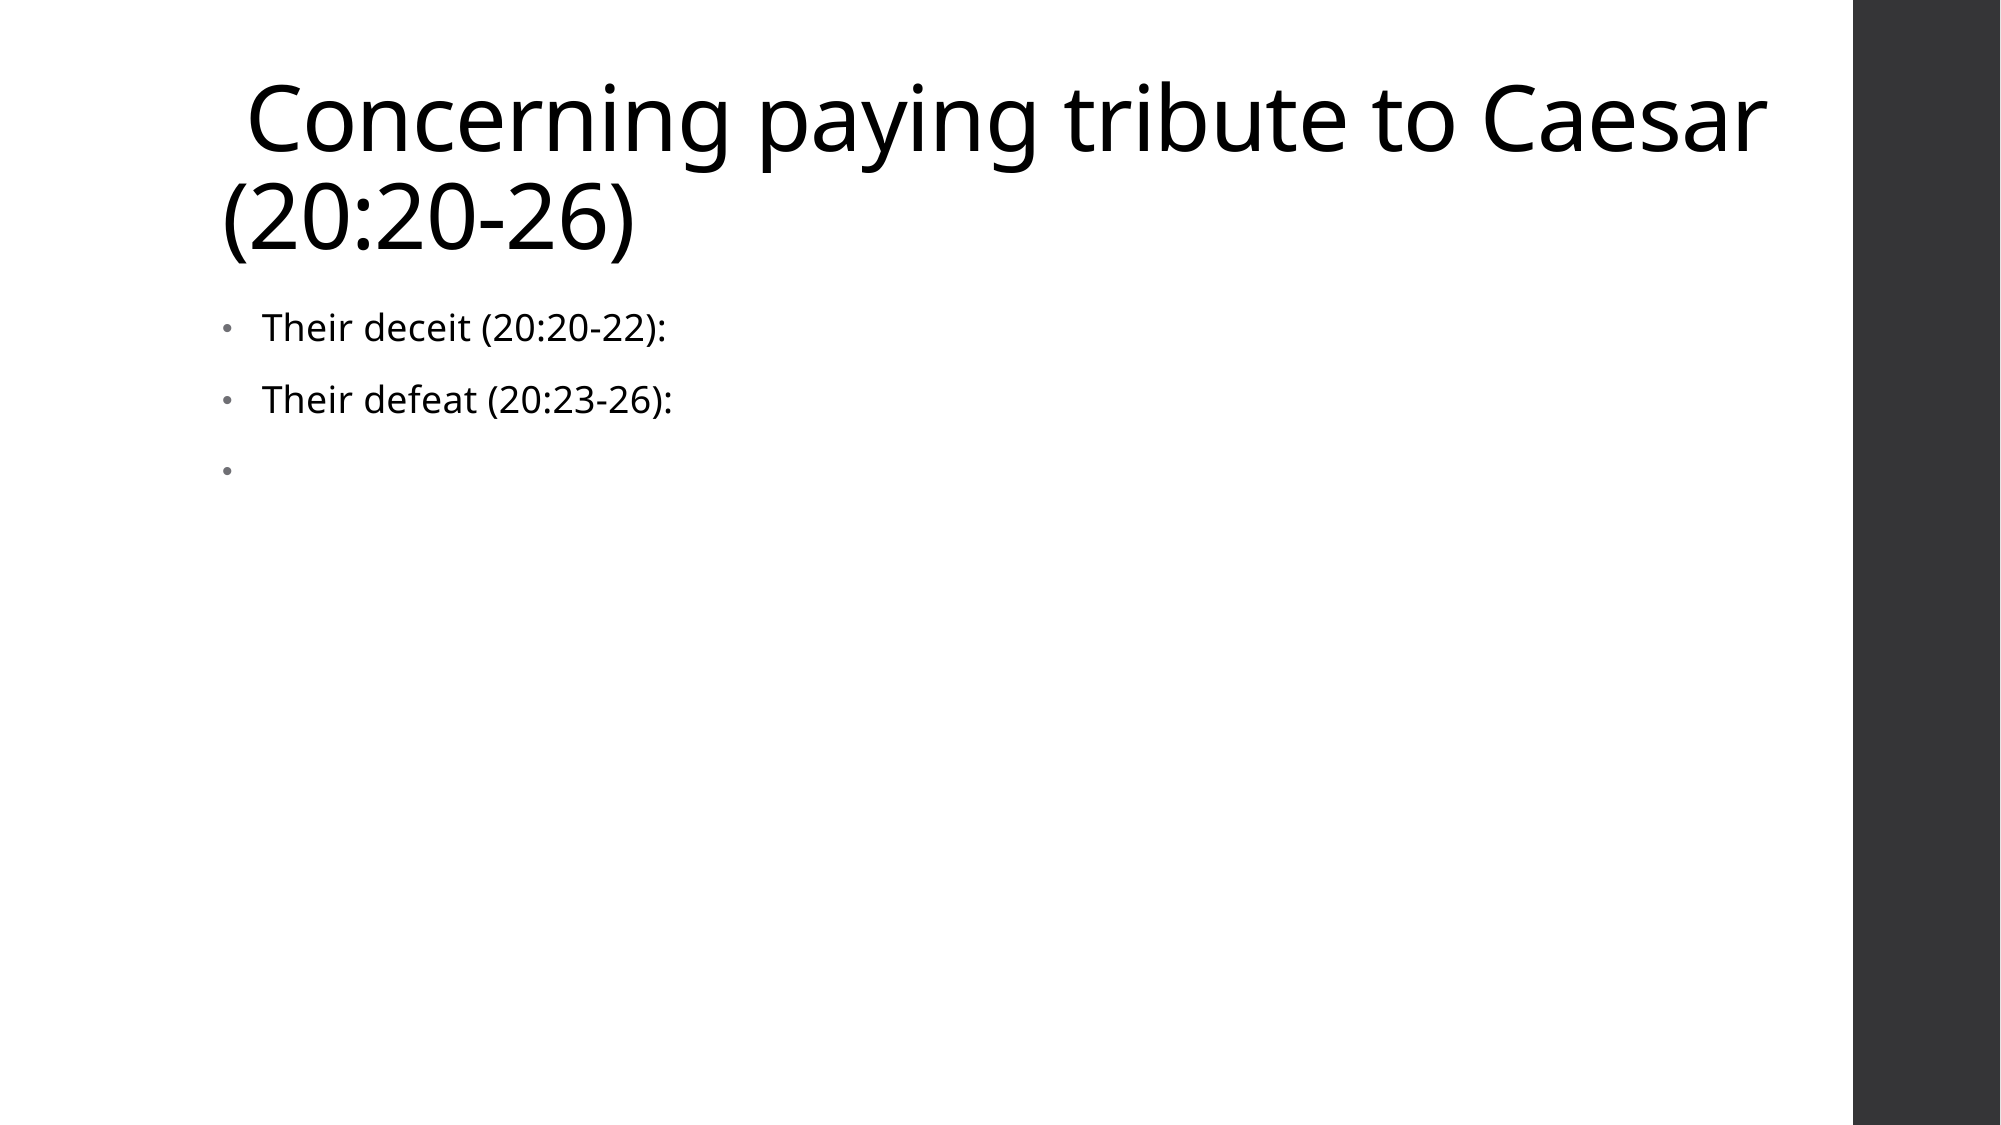

# Concerning paying tribute to Caesar (20:20-26)
 Their deceit (20:20-22):
 Their defeat (20:23-26):